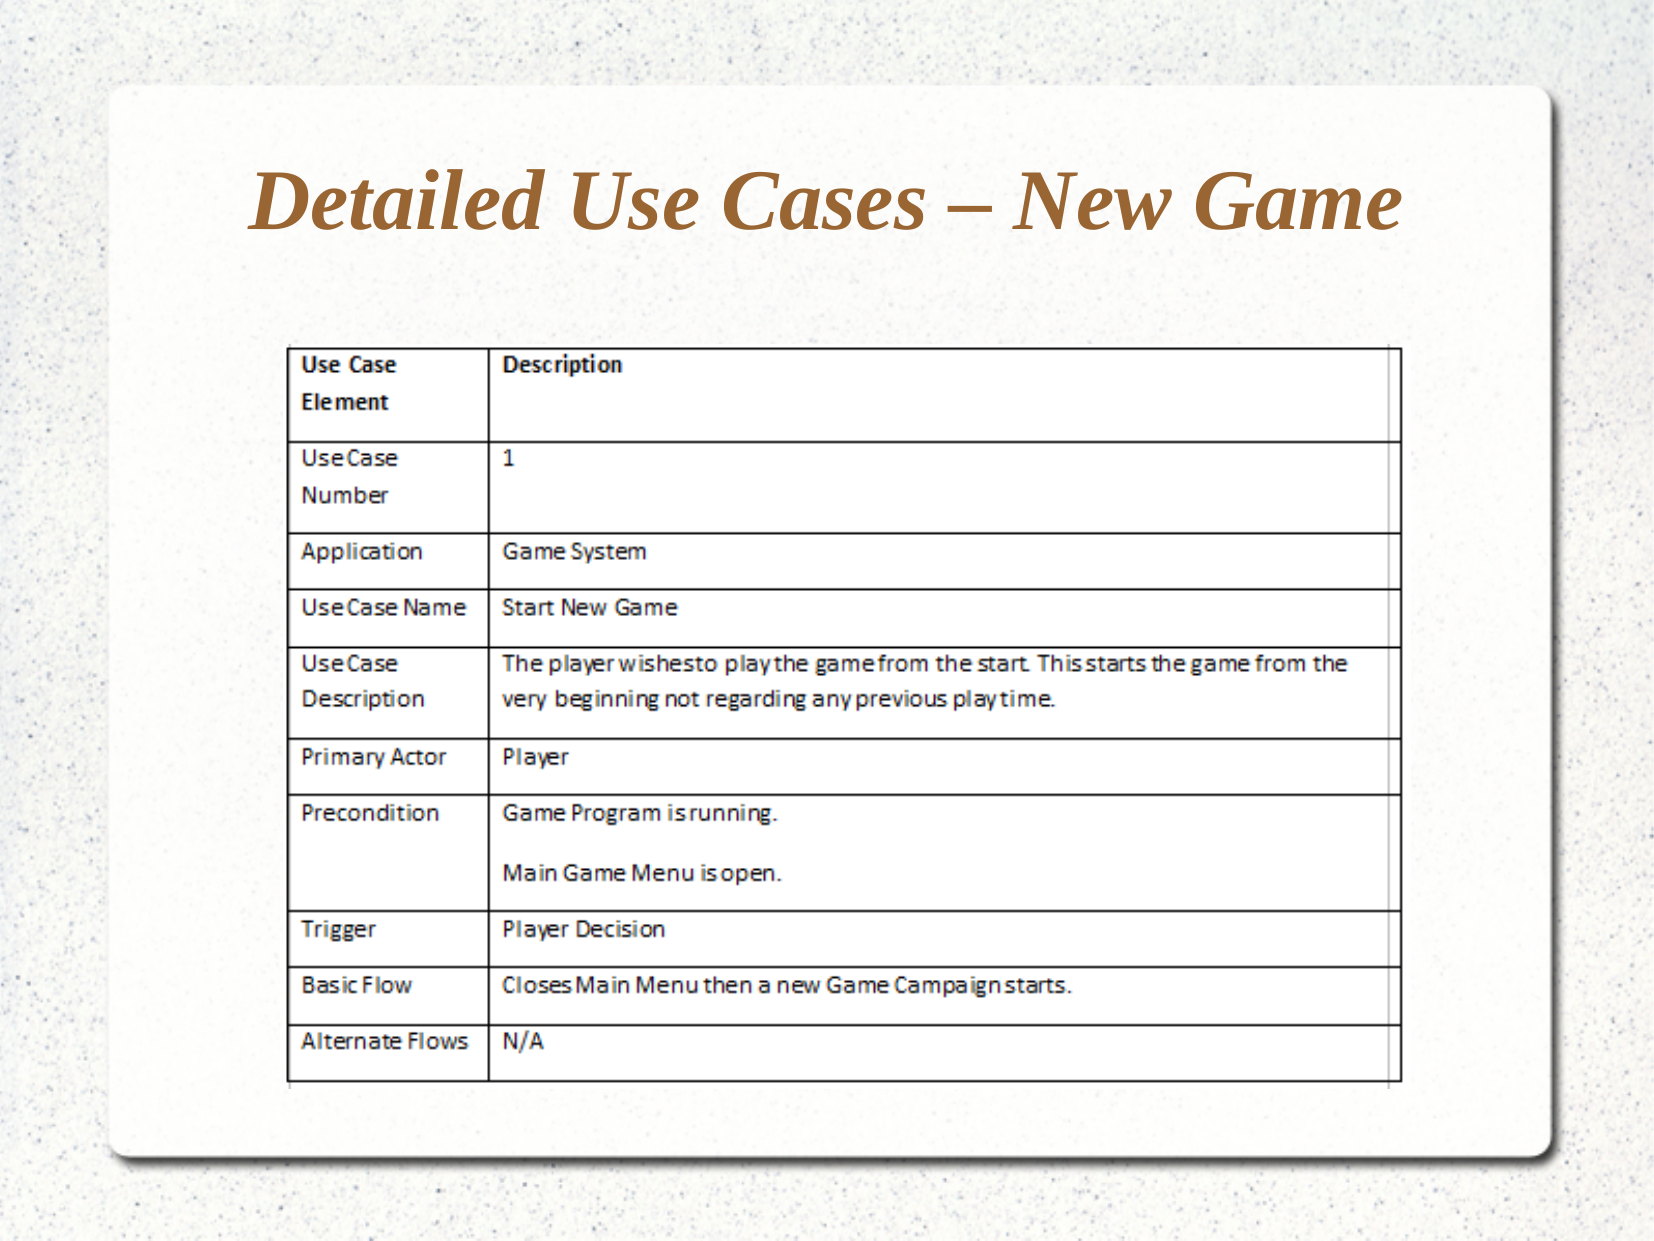

# Detailed Use Cases – New Game